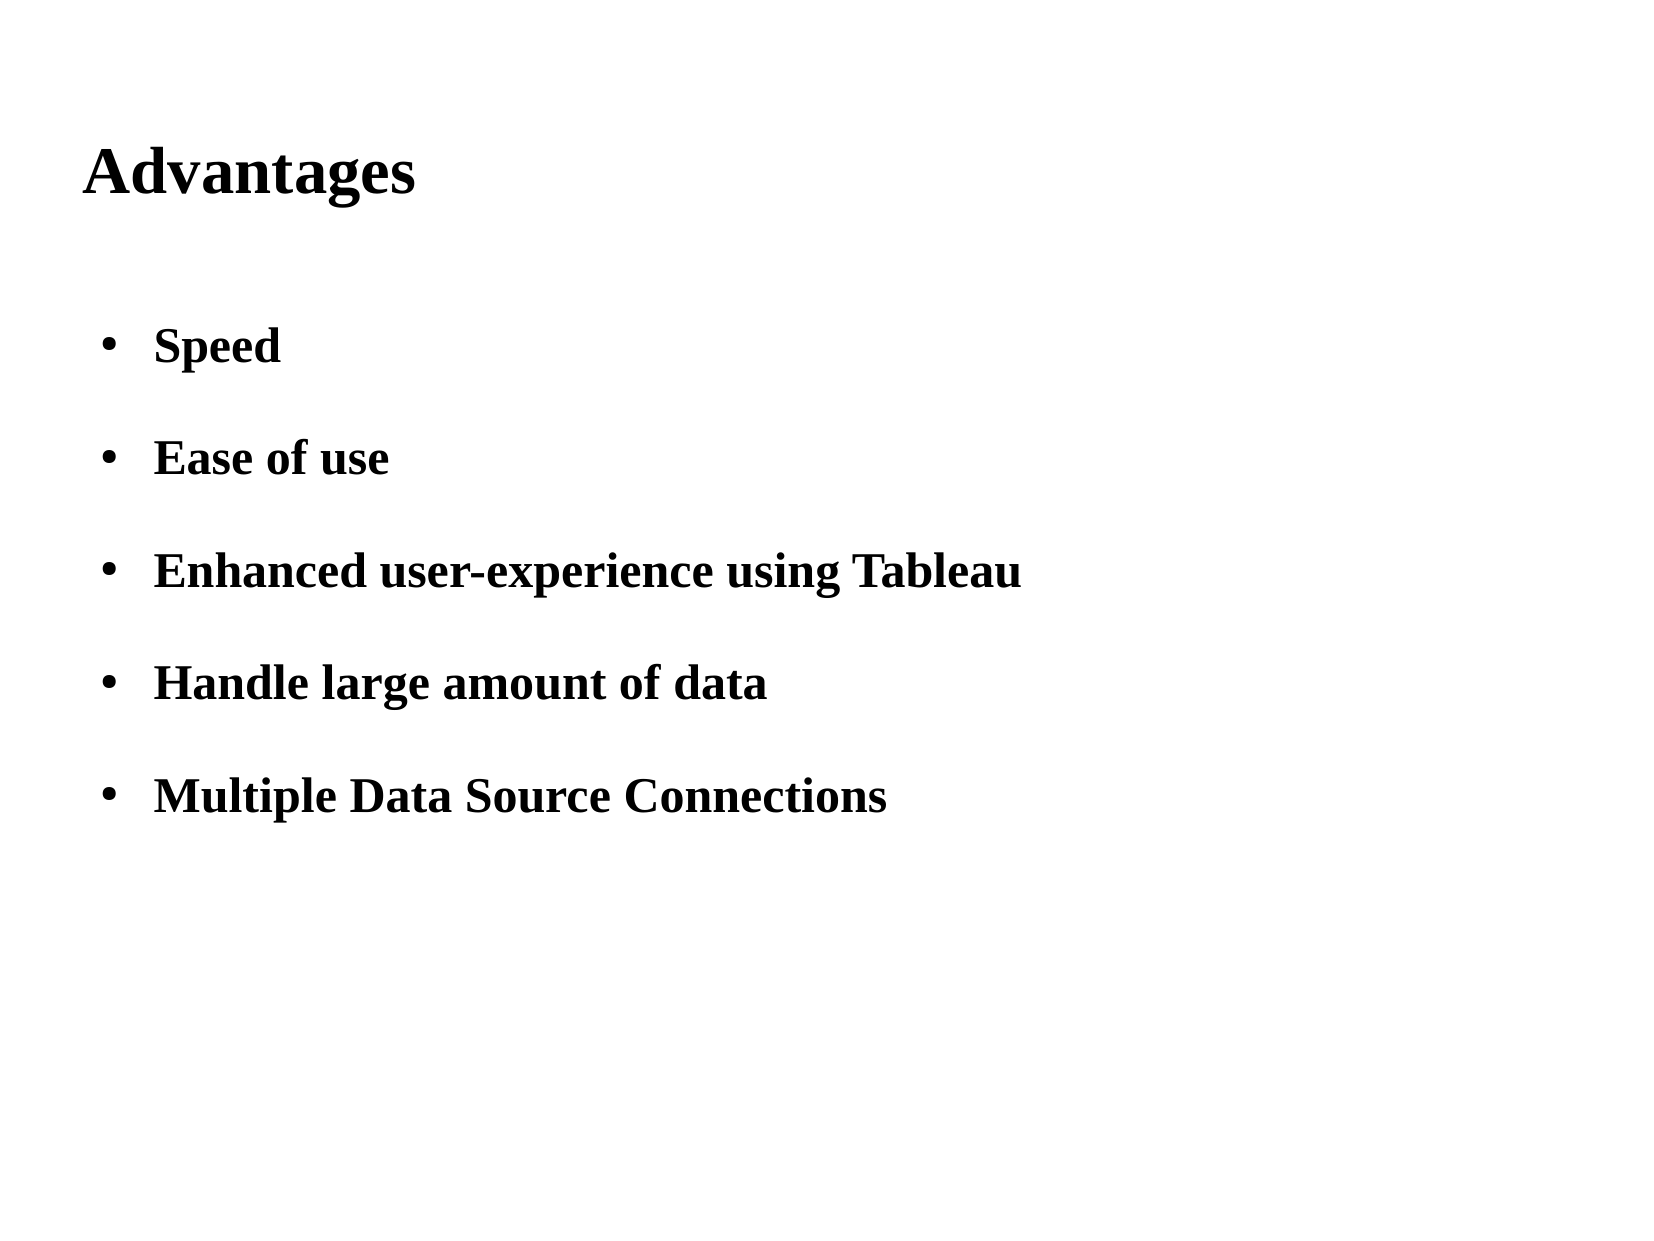

# Advantages
Speed
Ease of use
Enhanced user-experience using Tableau
Handle large amount of data
Multiple Data Source Connections